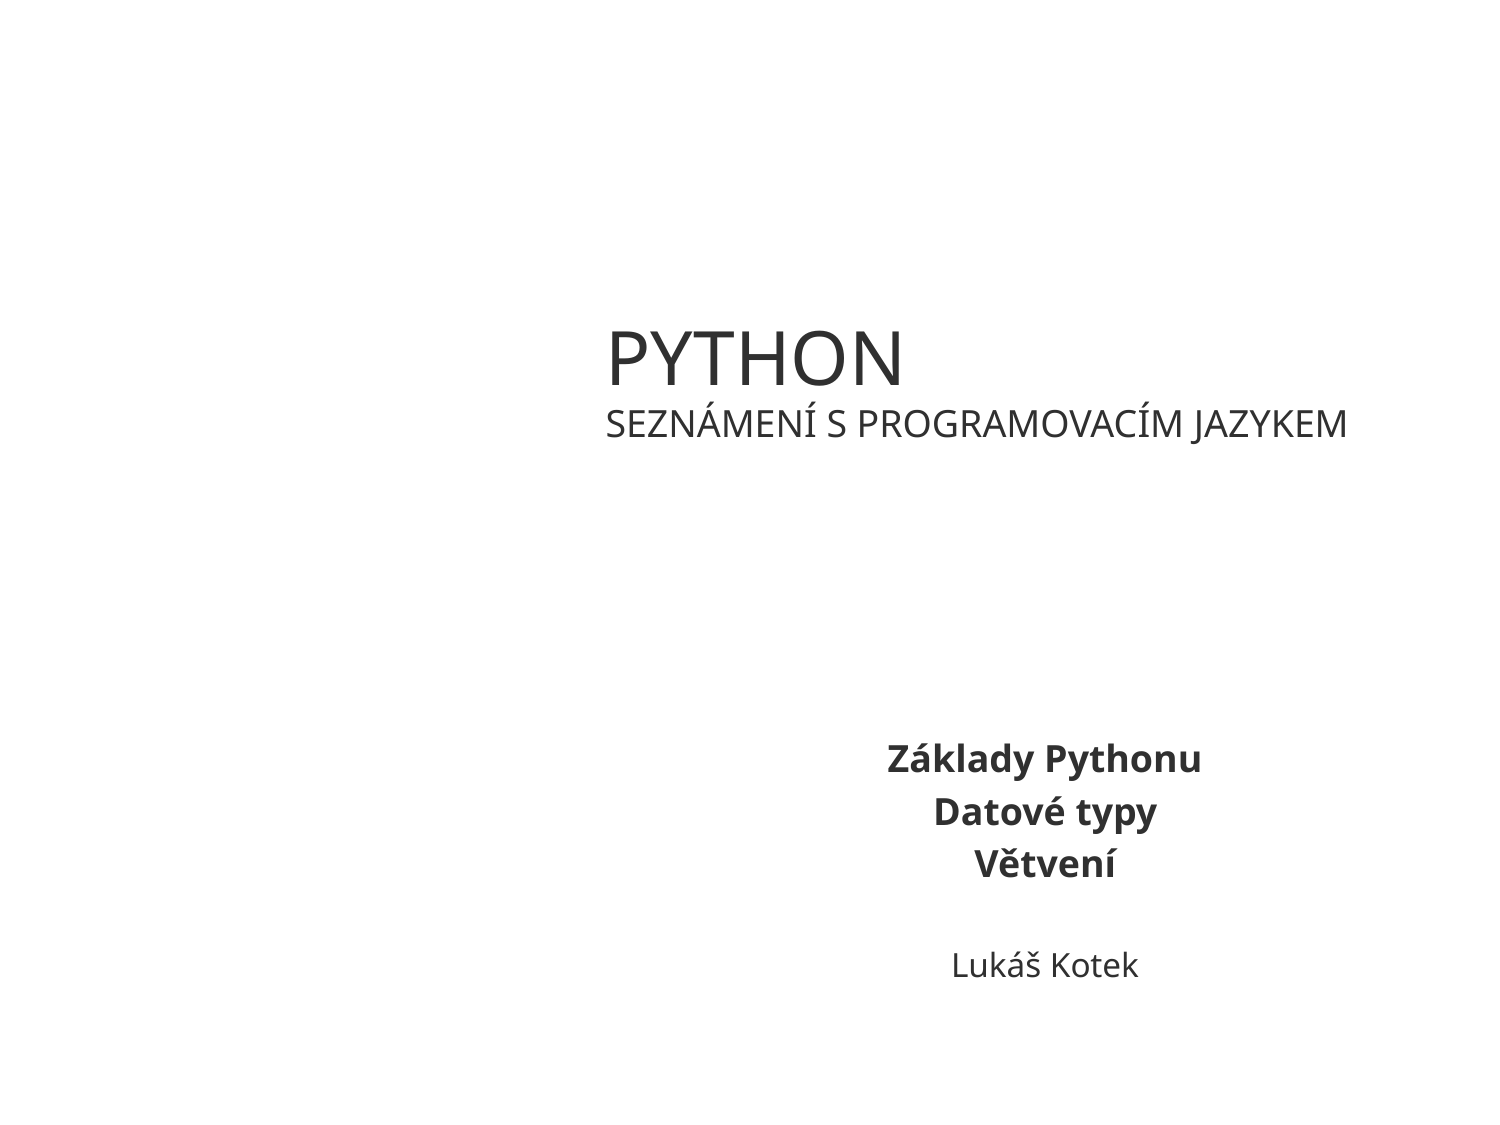

# Python Seznámení s programovacím jazykem
Základy Pythonu
Datové typy
Větvení
Lukáš Kotek